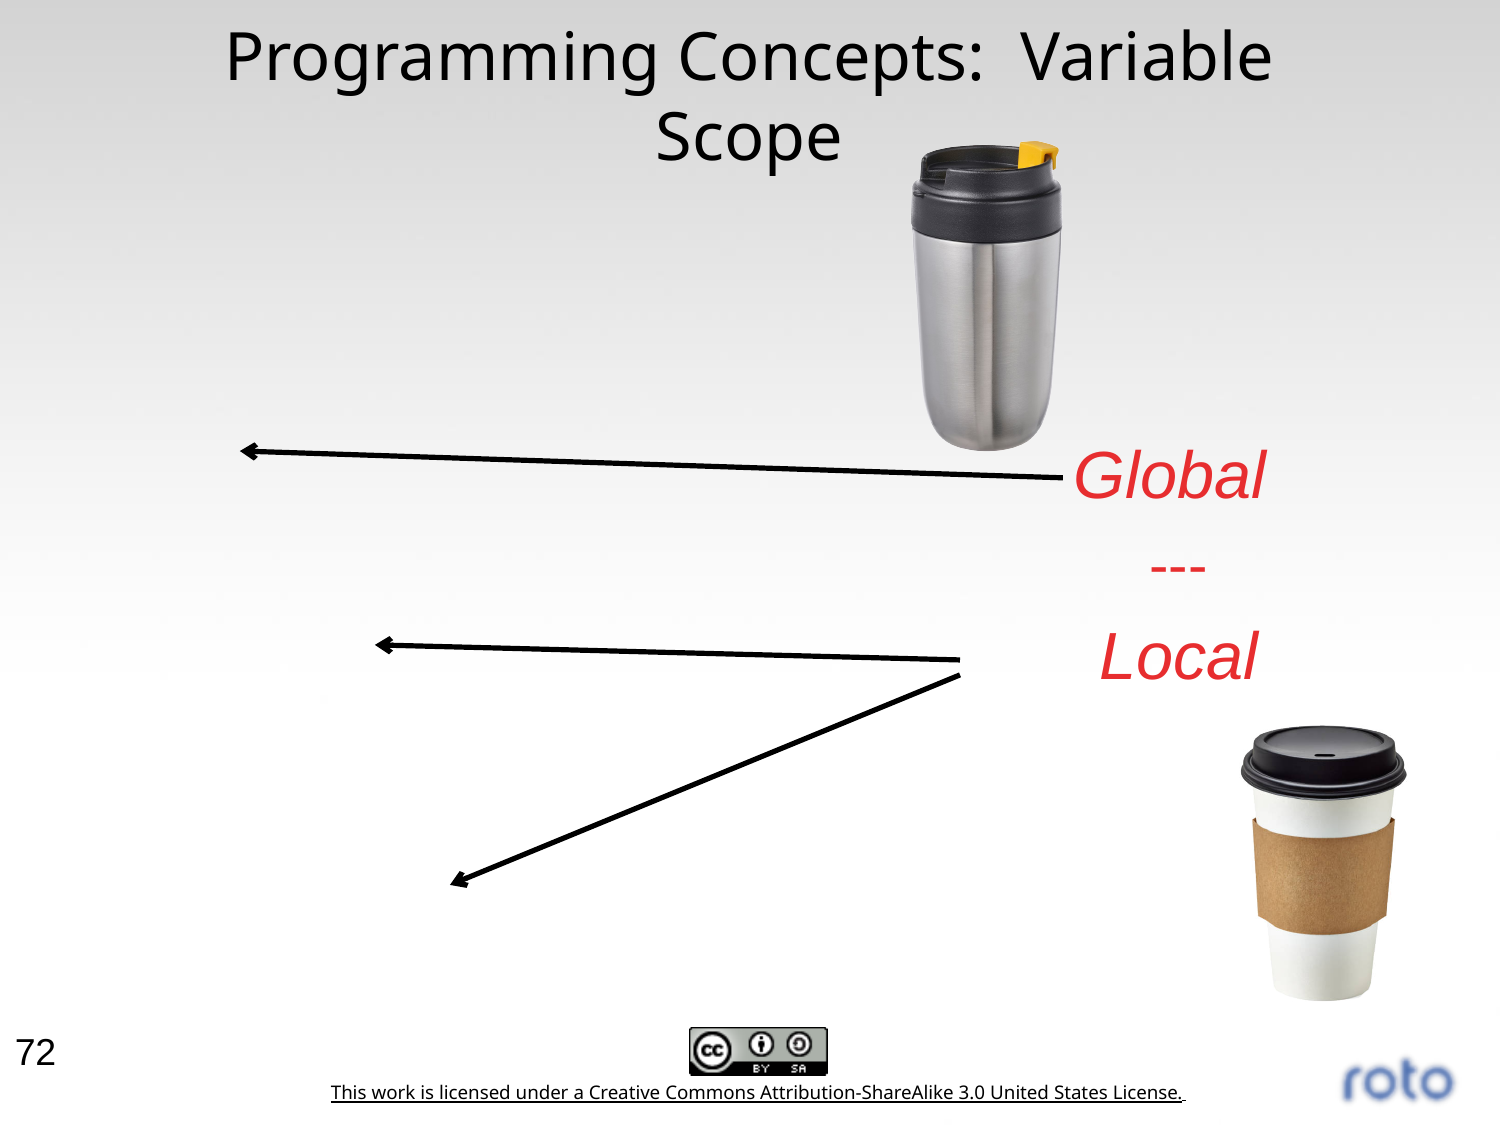

# Programming Concepts: Variable Scope
Global
---
Local